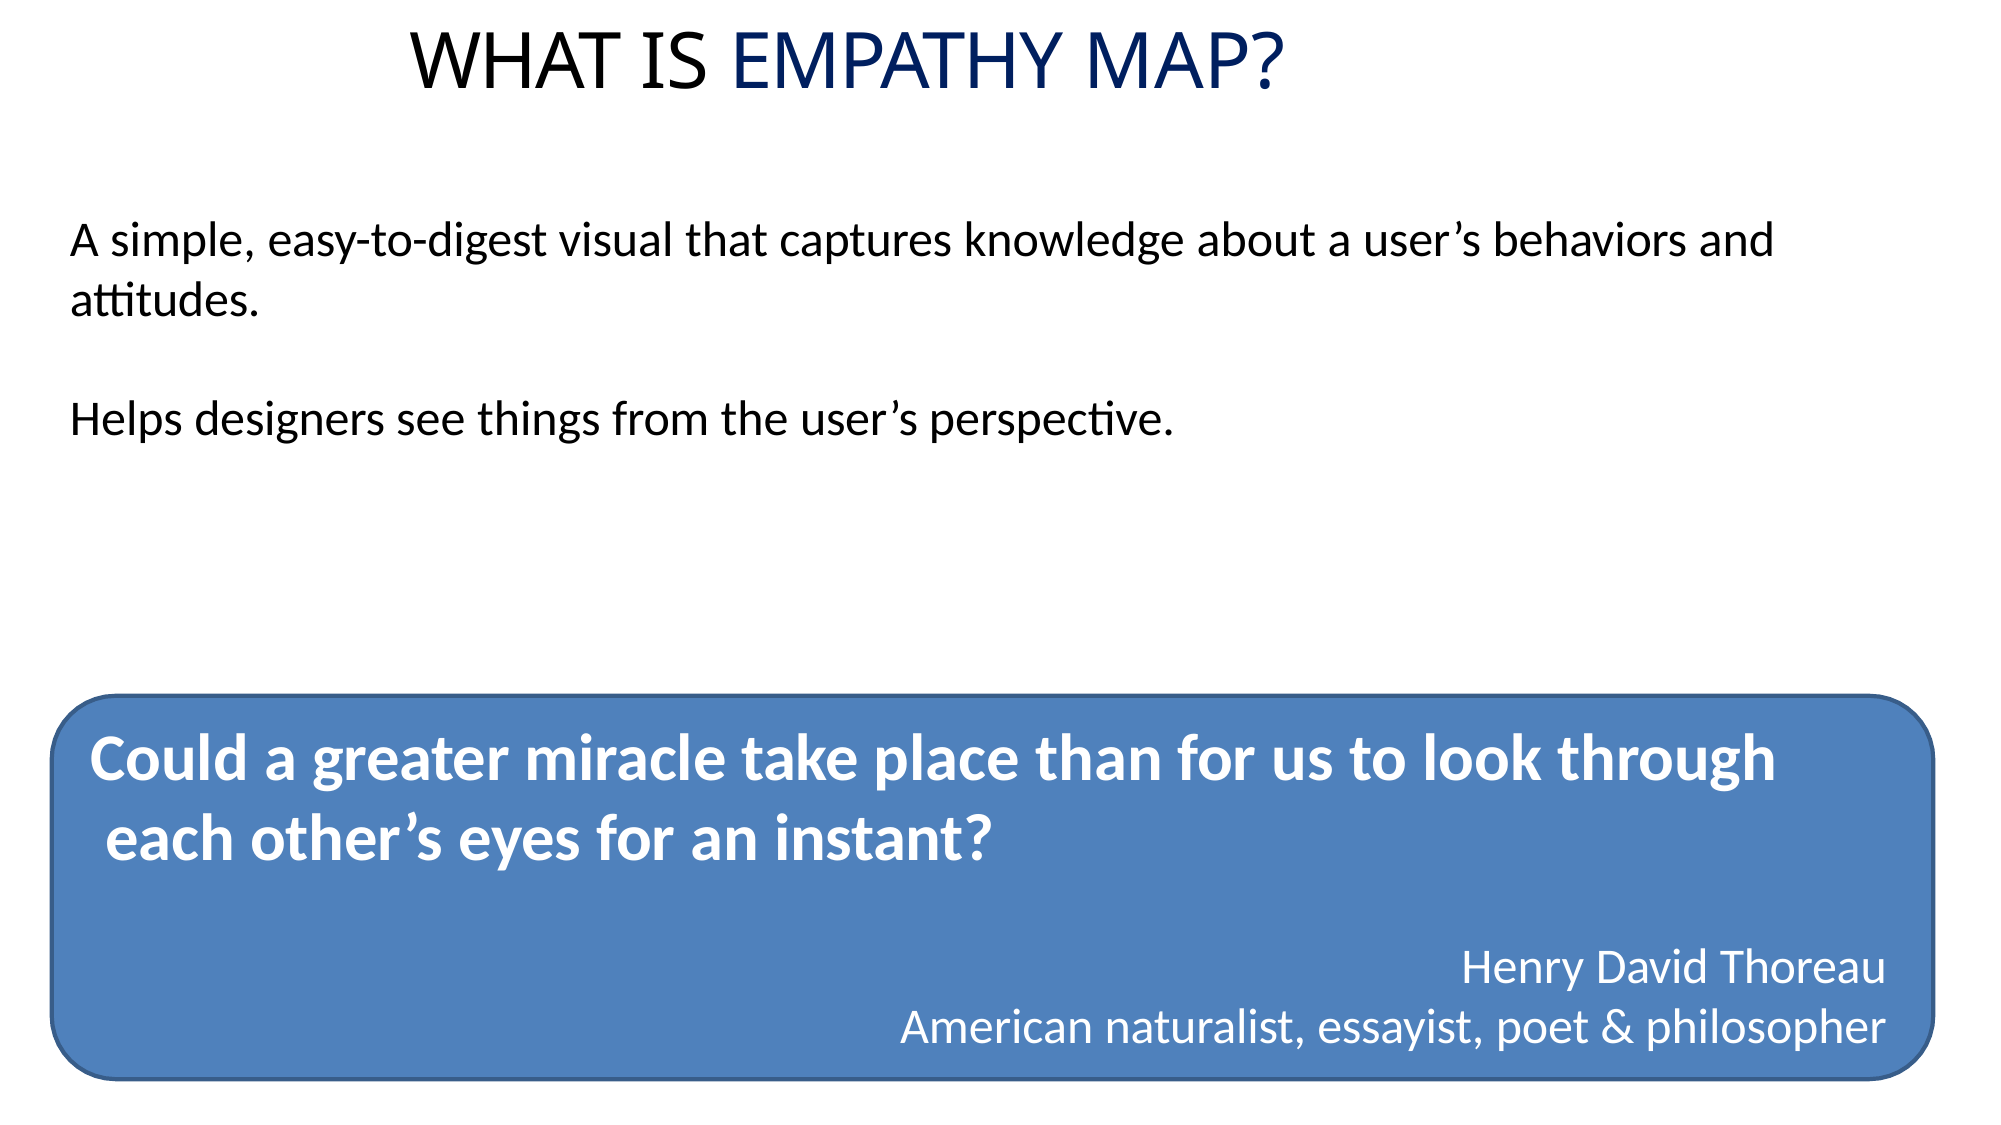

# WHAT IS EMPATHY MAP?
A simple, easy-to-digest visual that captures knowledge about a user’s behaviors and attitudes.
Helps designers see things from the user’s perspective.
Could a greater miracle take place than for us to look through each other’s eyes for an instant?
Henry David Thoreau
American naturalist, essayist, poet & philosopher